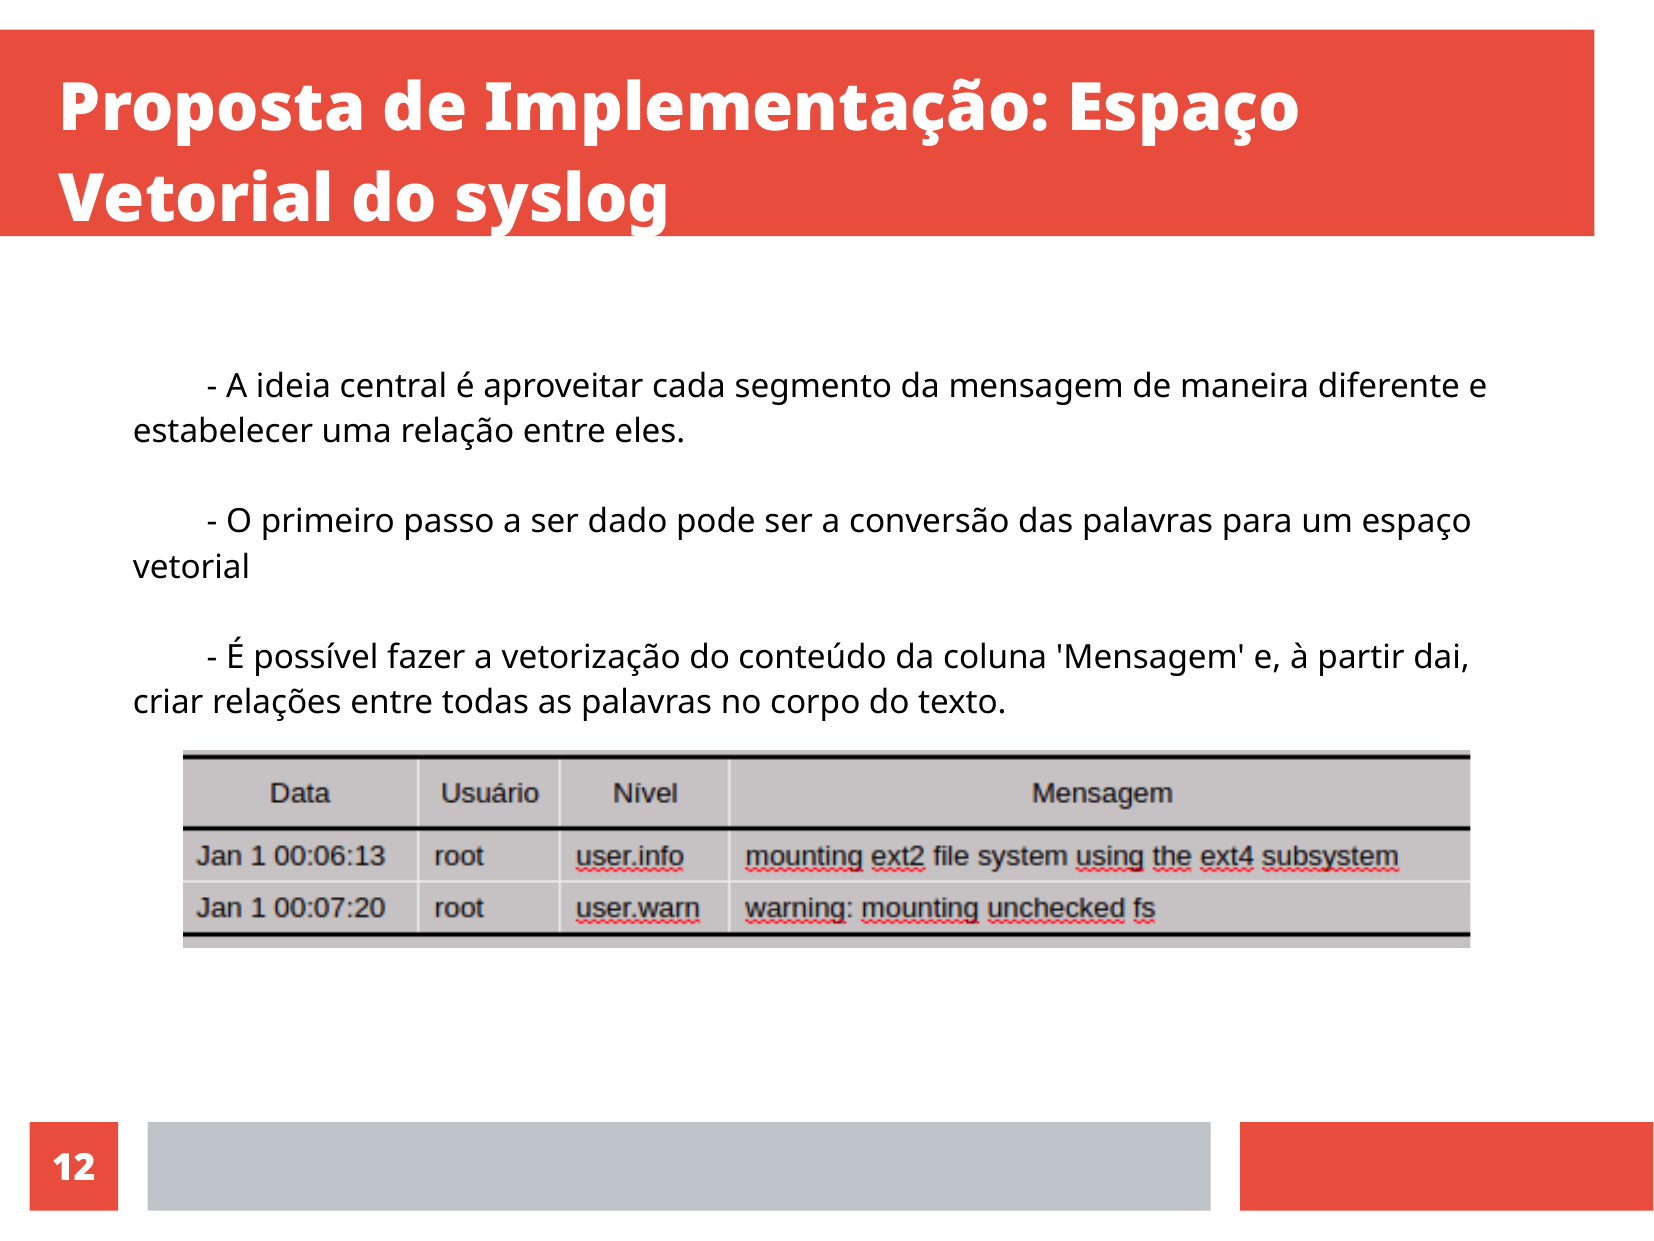

# Proposta de Implementação: Espaço Vetorial do syslog
	- A ideia central é aproveitar cada segmento da mensagem de maneira diferente e estabelecer uma relação entre eles.
	- O primeiro passo a ser dado pode ser a conversão das palavras para um espaço vetorial
	- É possível fazer a vetorização do conteúdo da coluna 'Mensagem' e, à partir dai, criar relações entre todas as palavras no corpo do texto.
12